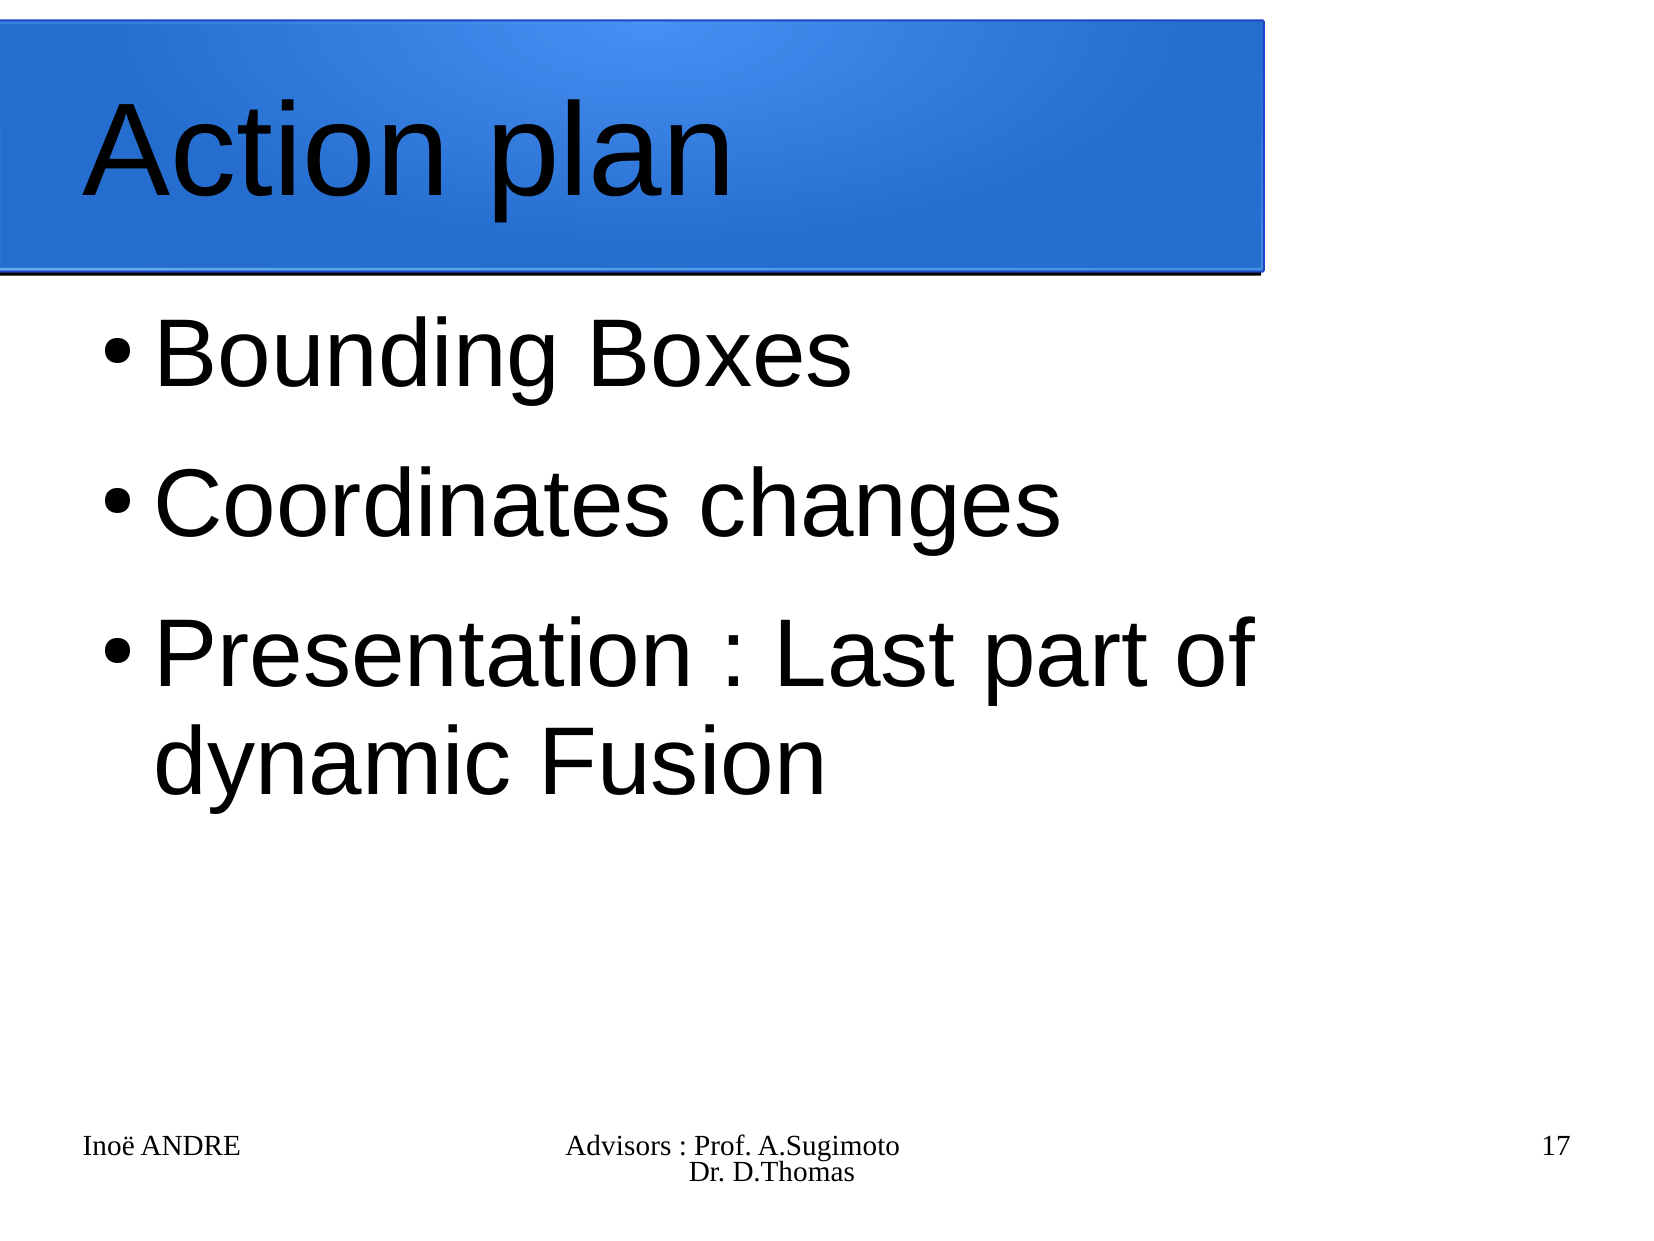

# Action plan
Bounding Boxes
Coordinates changes
Presentation : Last part of dynamic Fusion
Inoë ANDRE
Advisors : Prof. A.Sugimoto Dr. D.Thomas
17